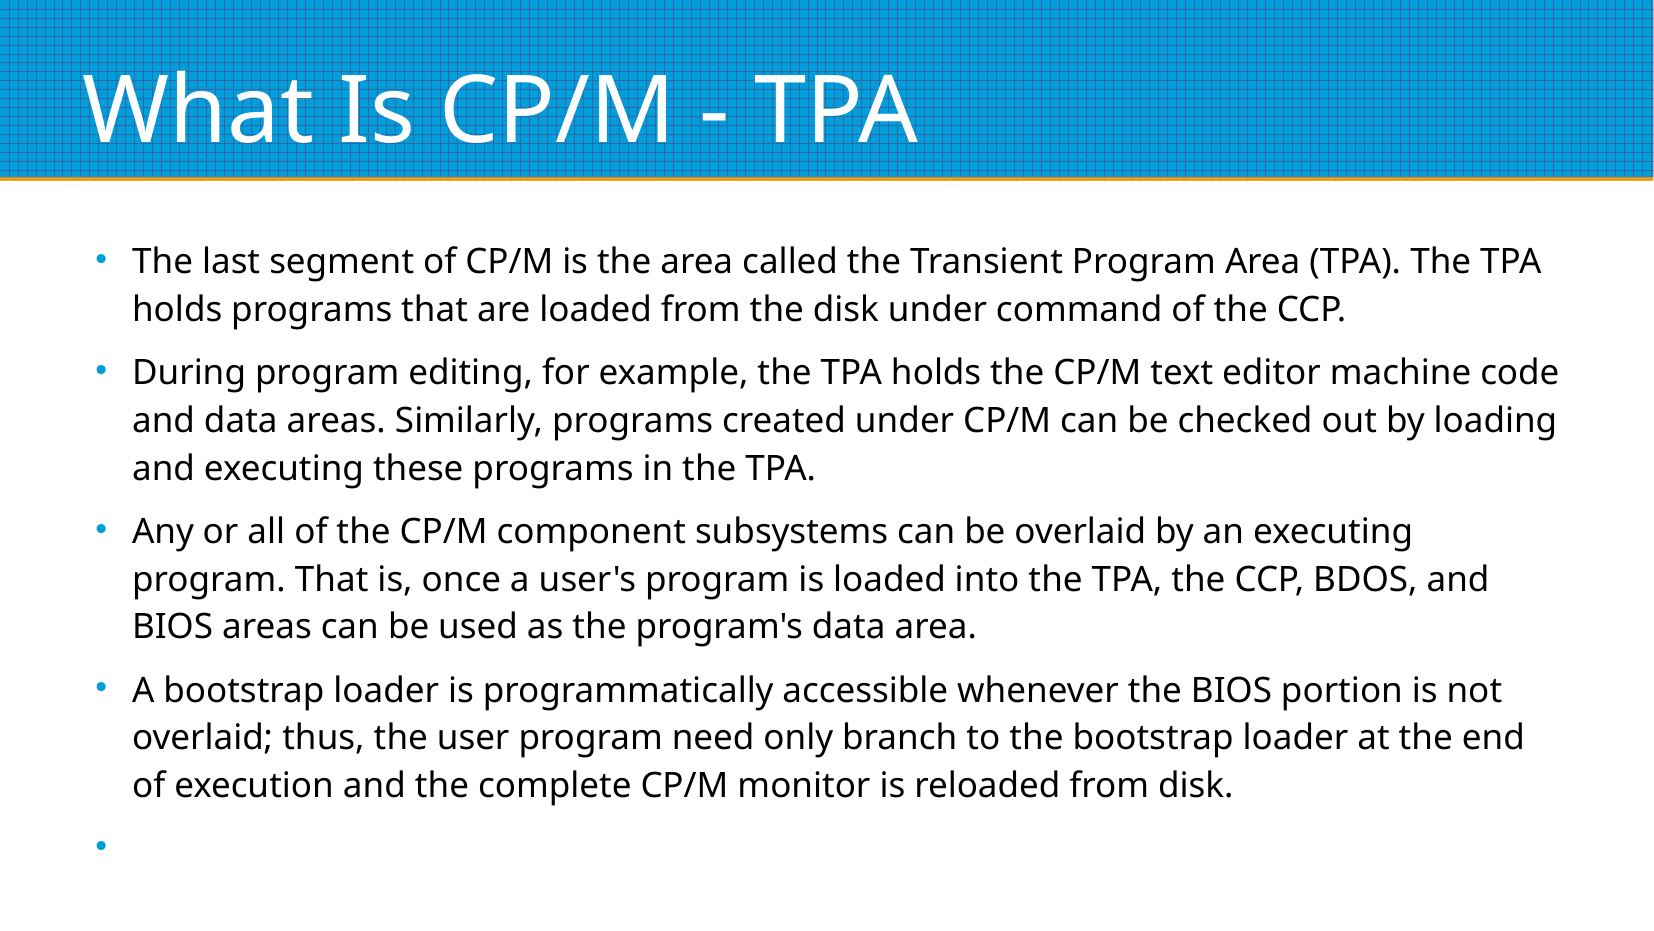

# What Is CP/M - TPA
The last segment of CP/M is the area called the Transient Program Area (TPA). The TPA holds programs that are loaded from the disk under command of the CCP.
During program editing, for example, the TPA holds the CP/M text editor machine code and data areas. Similarly, programs created under CP/M can be checked out by loading and executing these programs in the TPA.
Any or all of the CP/M component subsystems can be overlaid by an executing program. That is, once a user's program is loaded into the TPA, the CCP, BDOS, and BIOS areas can be used as the program's data area.
A bootstrap loader is programmatically accessible whenever the BIOS portion is not overlaid; thus, the user program need only branch to the bootstrap loader at the end of execution and the complete CP/M monitor is reloaded from disk.